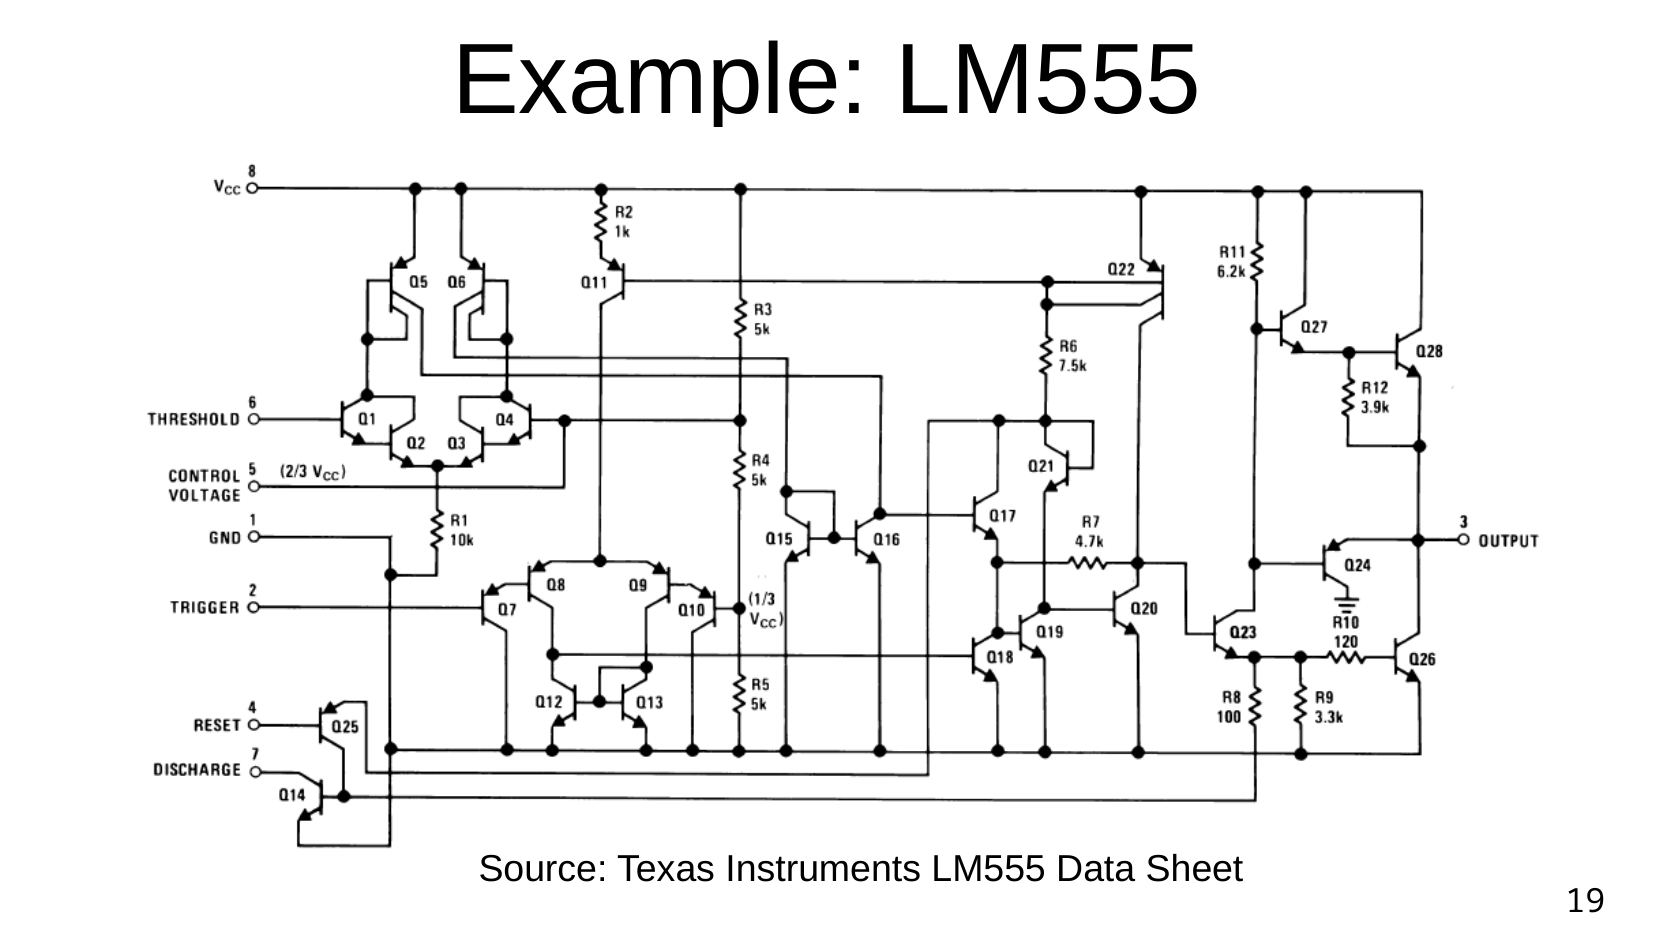

# Example: LM555
Source: Texas Instruments LM555 Data Sheet